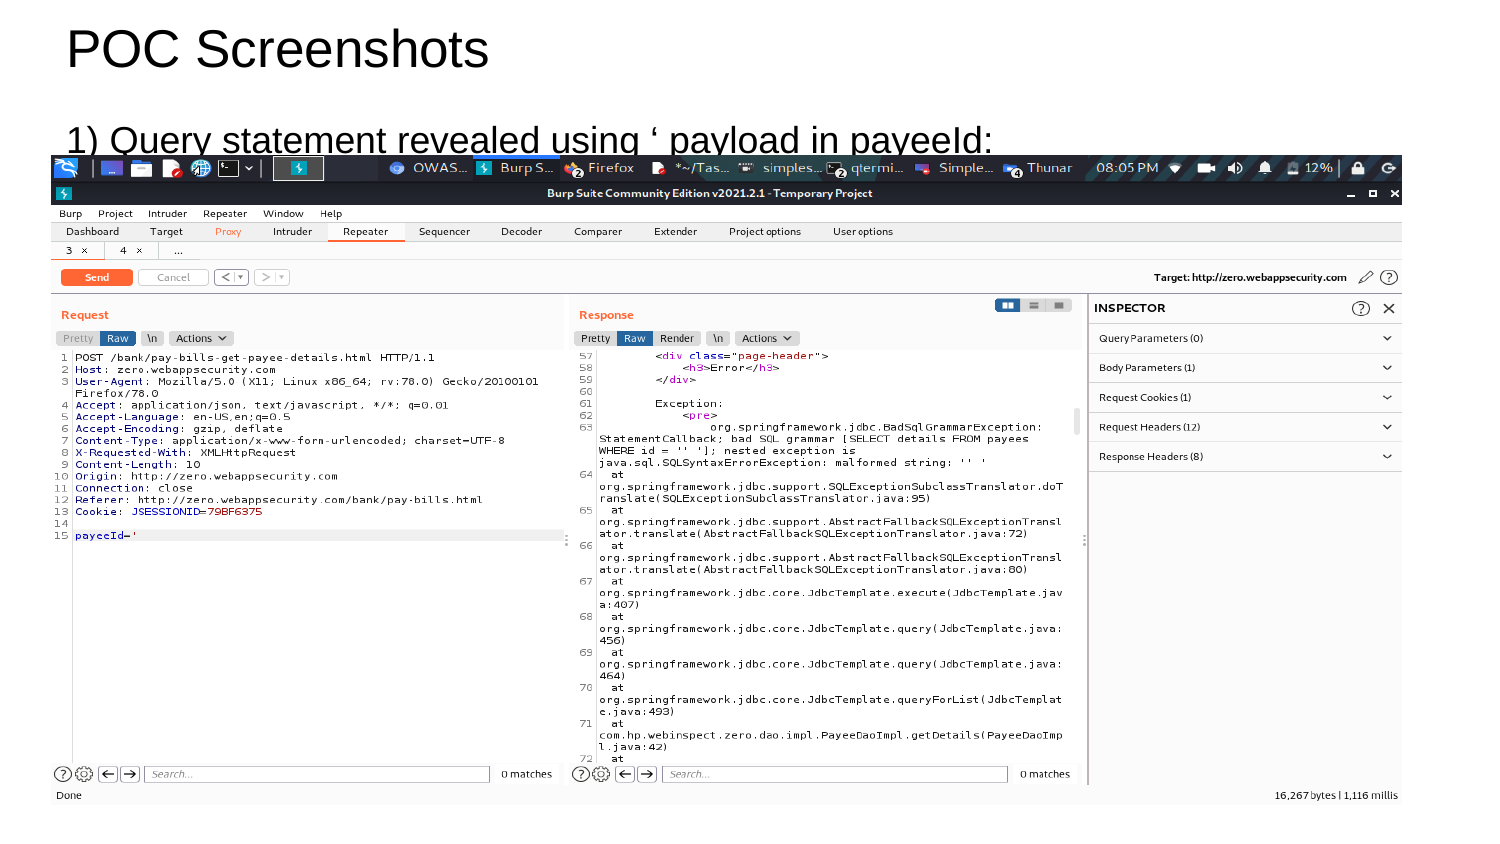

# POC Screenshots
1) Query statement revealed using ‘ payload in payeeId:_